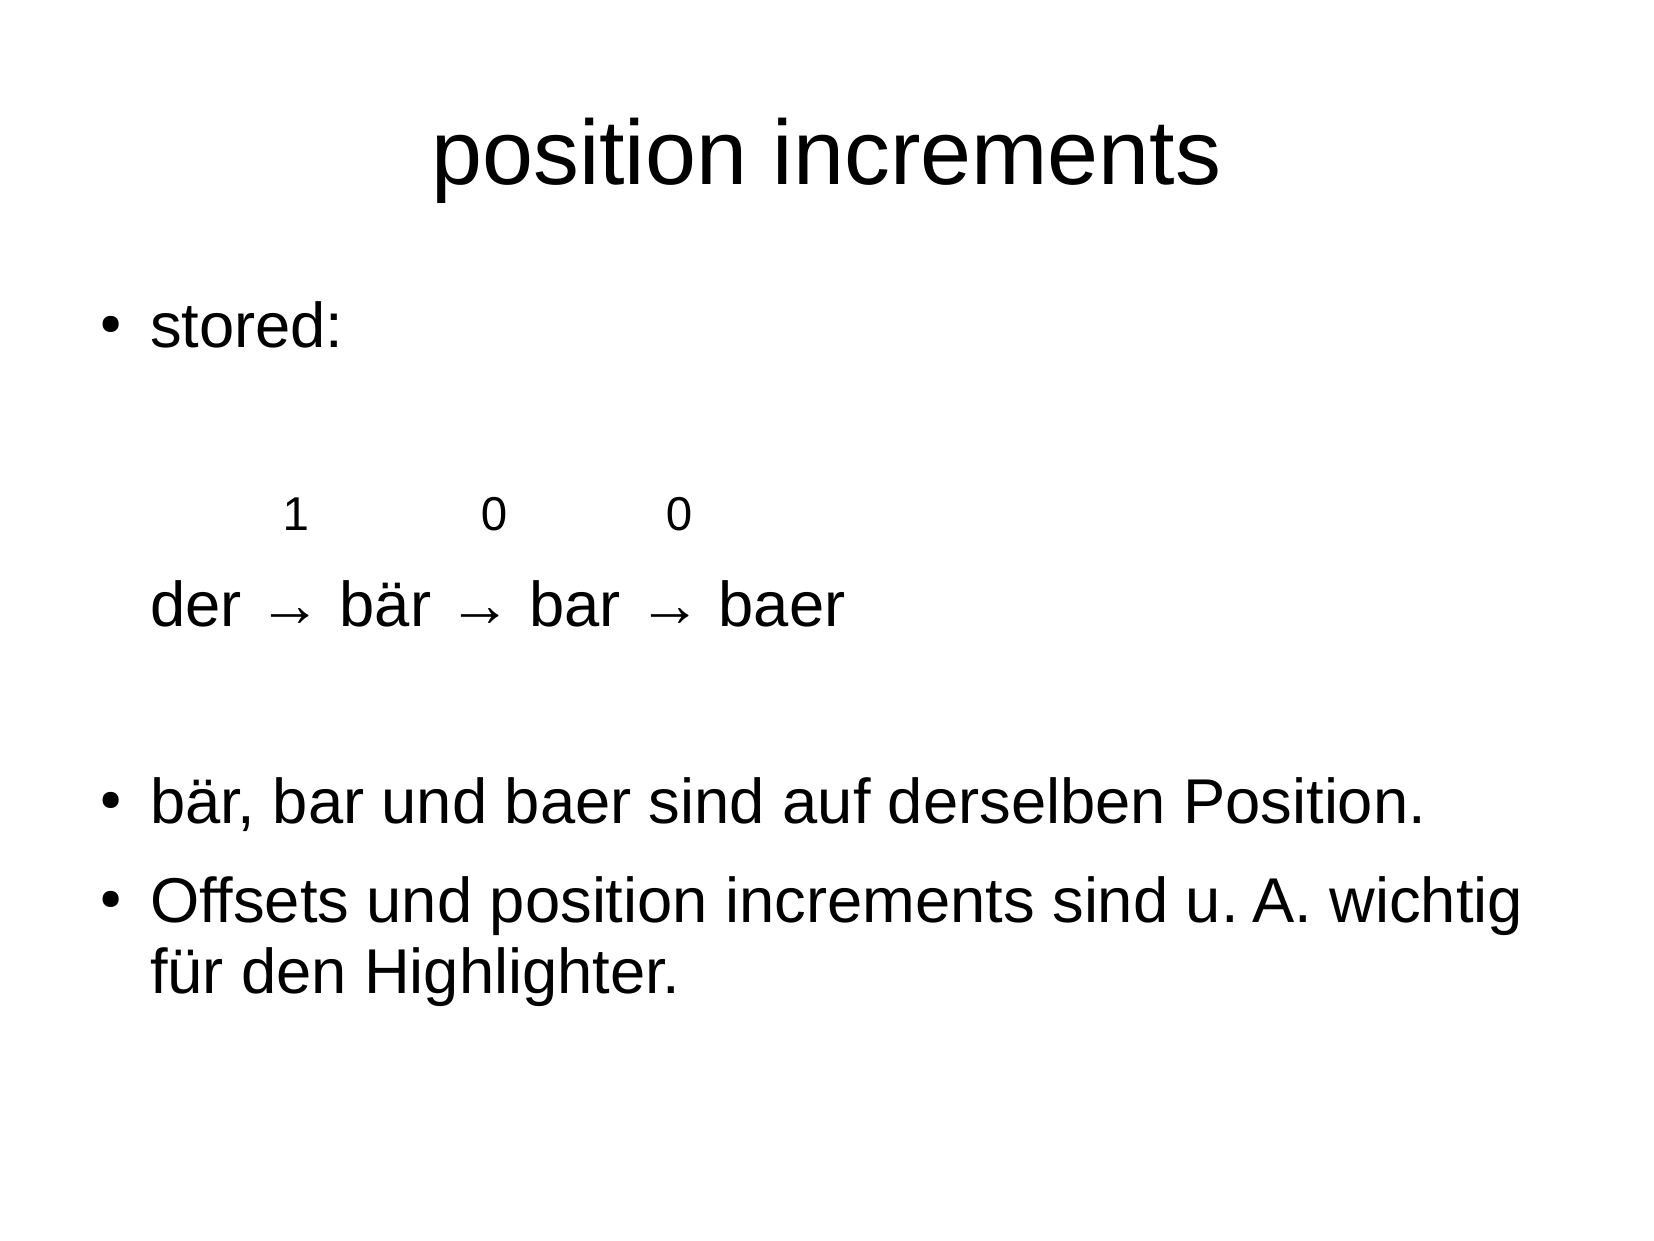

# position increments
stored:
 1 0 0
der → bär → bar → baer
bär, bar und baer sind auf derselben Position.
Offsets und position increments sind u. A. wichtig für den Highlighter.